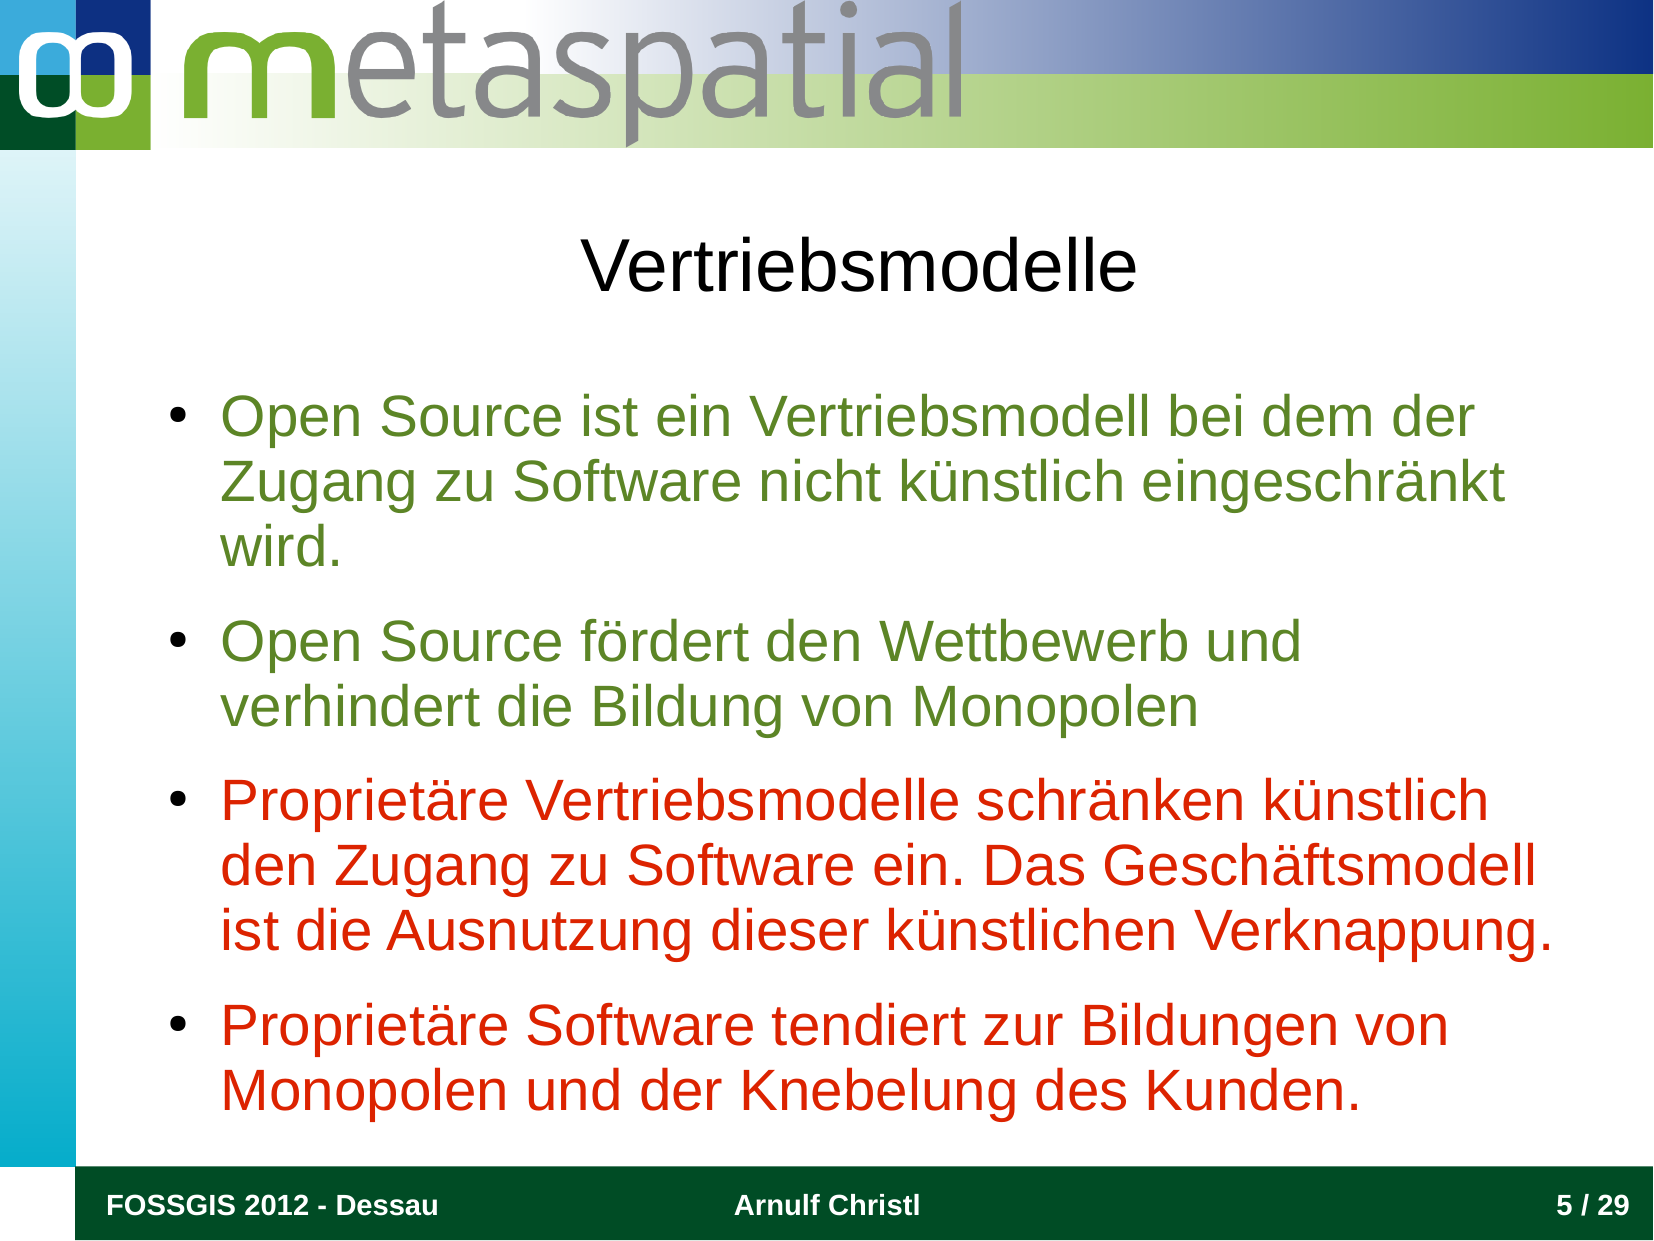

# Vertriebsmodelle
Open Source ist ein Vertriebsmodell bei dem der Zugang zu Software nicht künstlich eingeschränkt wird.
Open Source fördert den Wettbewerb und verhindert die Bildung von Monopolen
Proprietäre Vertriebsmodelle schränken künstlich den Zugang zu Software ein. Das Geschäftsmodell ist die Ausnutzung dieser künstlichen Verknappung.
Proprietäre Software tendiert zur Bildungen von Monopolen und der Knebelung des Kunden.
FOSSGIS 2012 - Dessau
Arnulf Christl
5